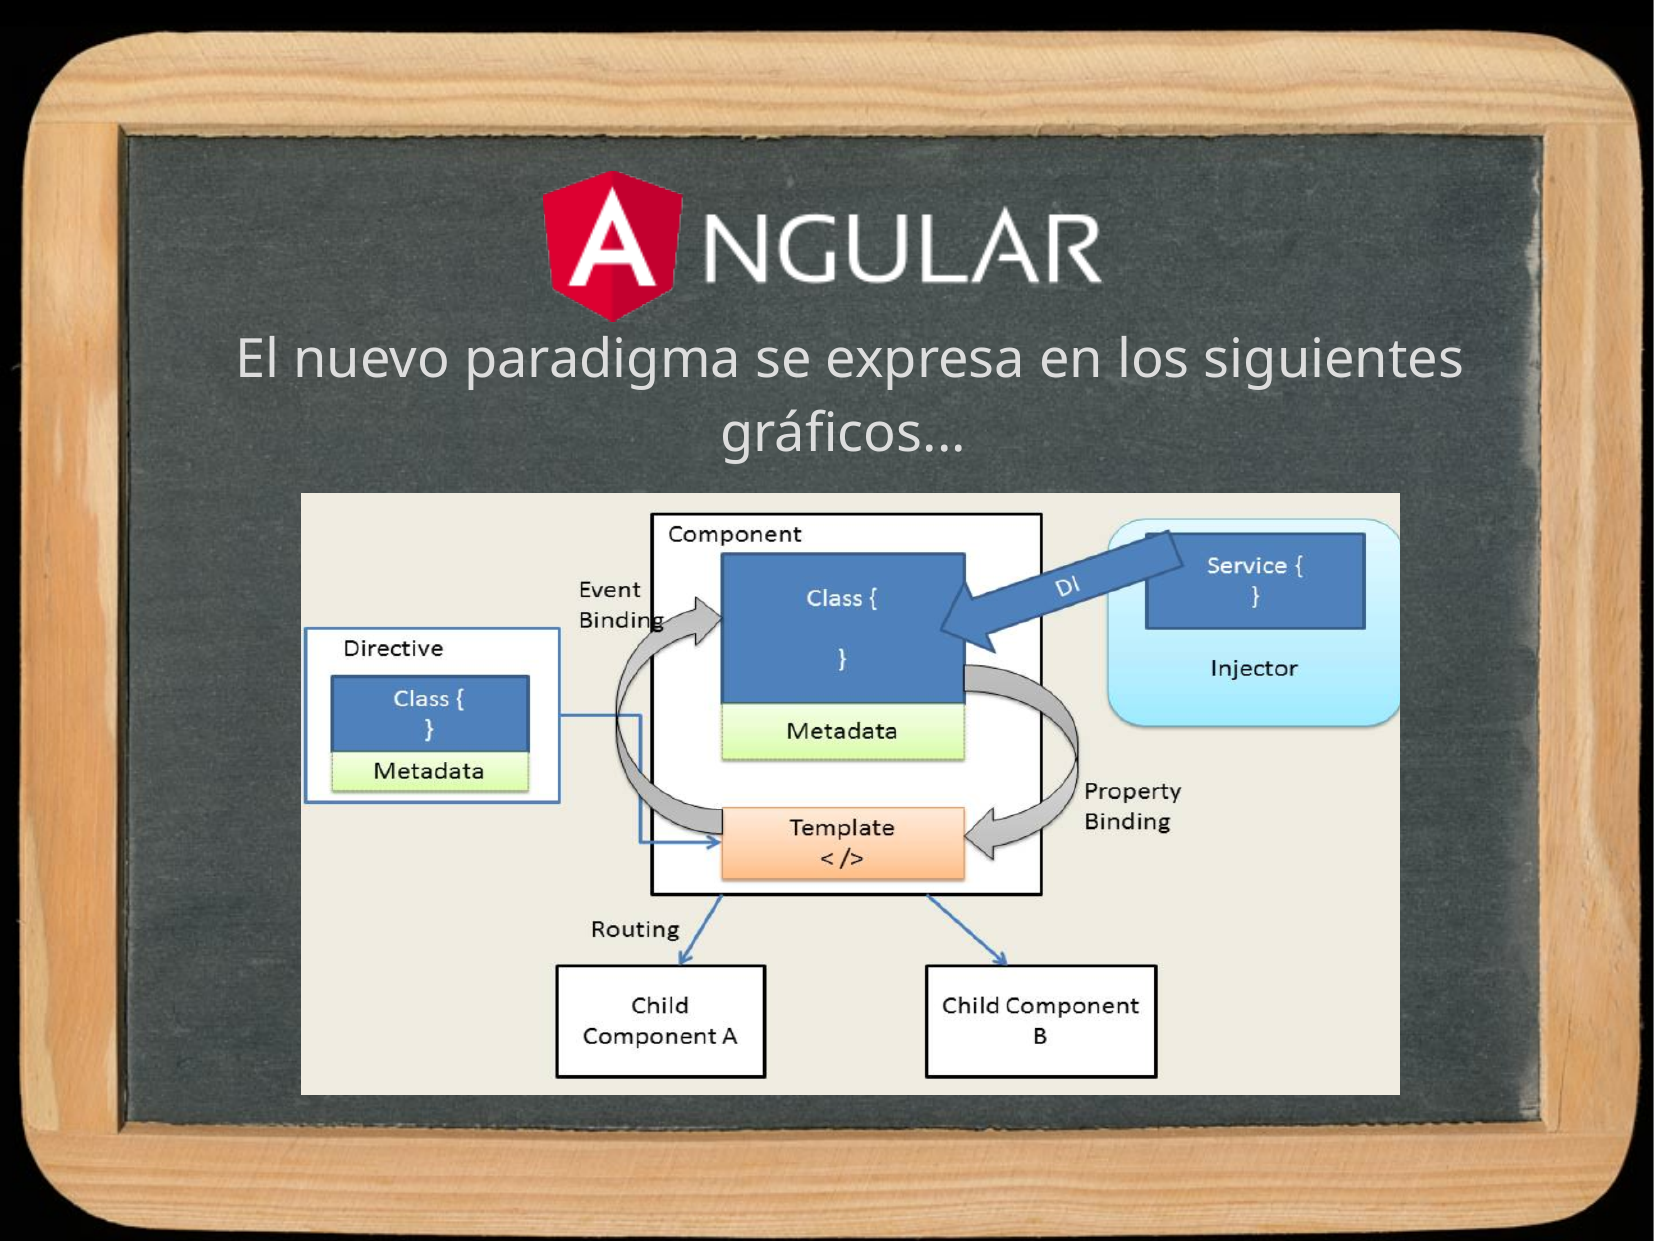

El nuevo paradigma se expresa en los siguientes gráficos...